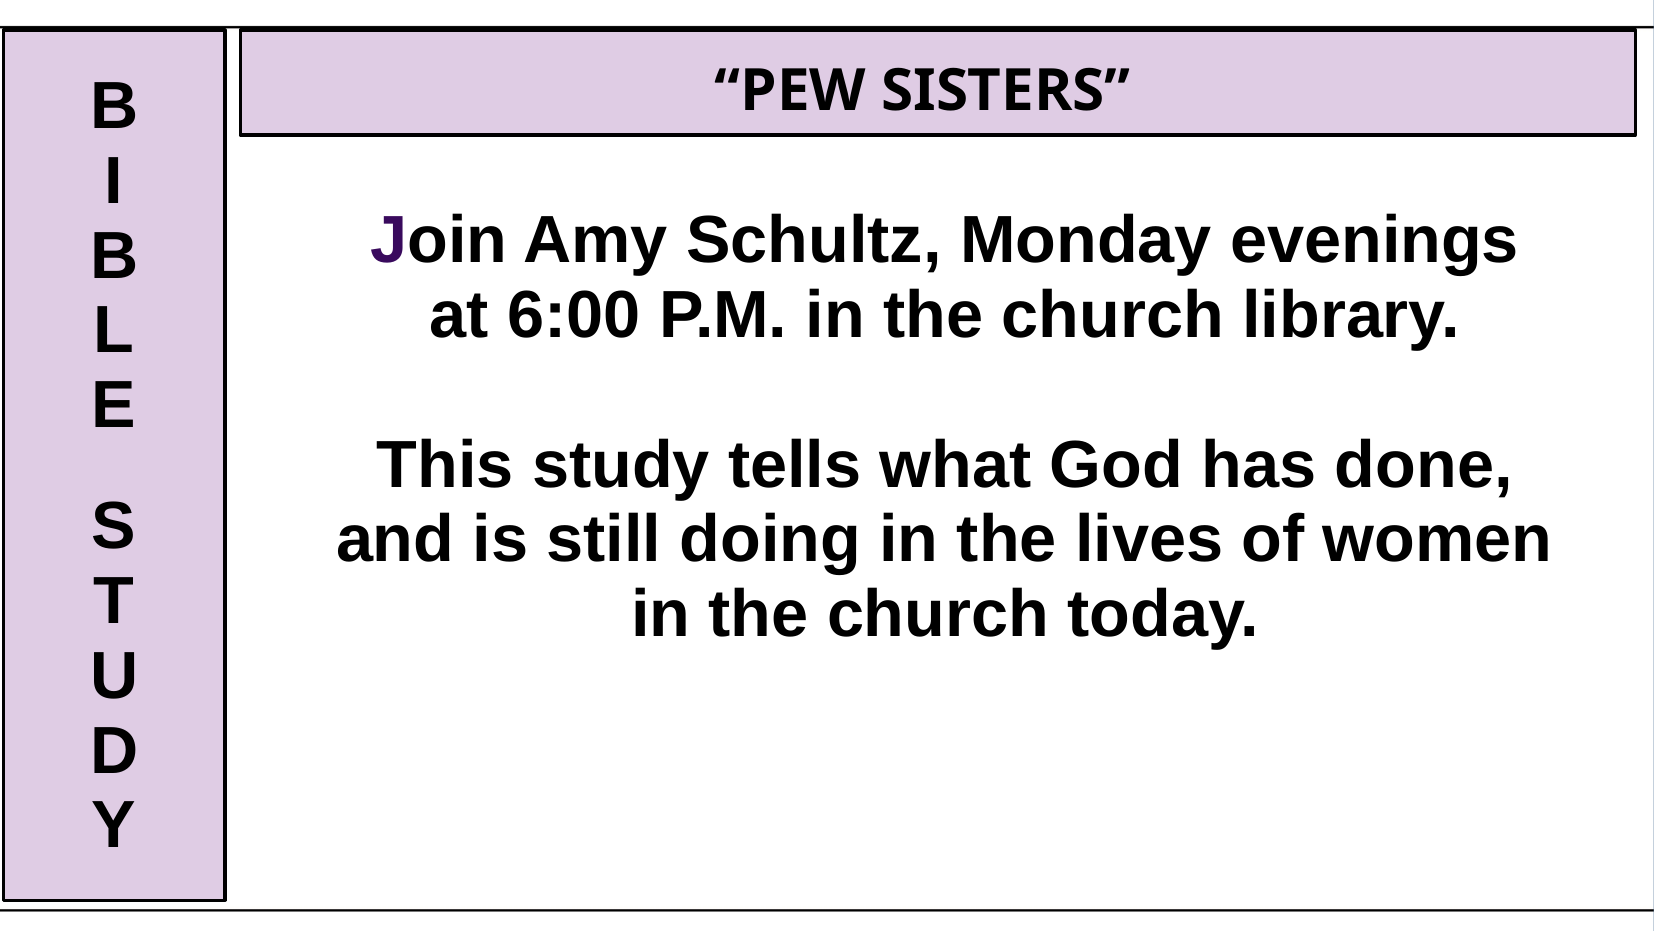

B
I
B
L
E
S
T
U
D
Y
“PEW SISTERS”
Join Amy Schultz, Monday evenings
at 6:00 P.M. in the church library.
This study tells what God has done,
and is still doing in the lives of women
in the church today.